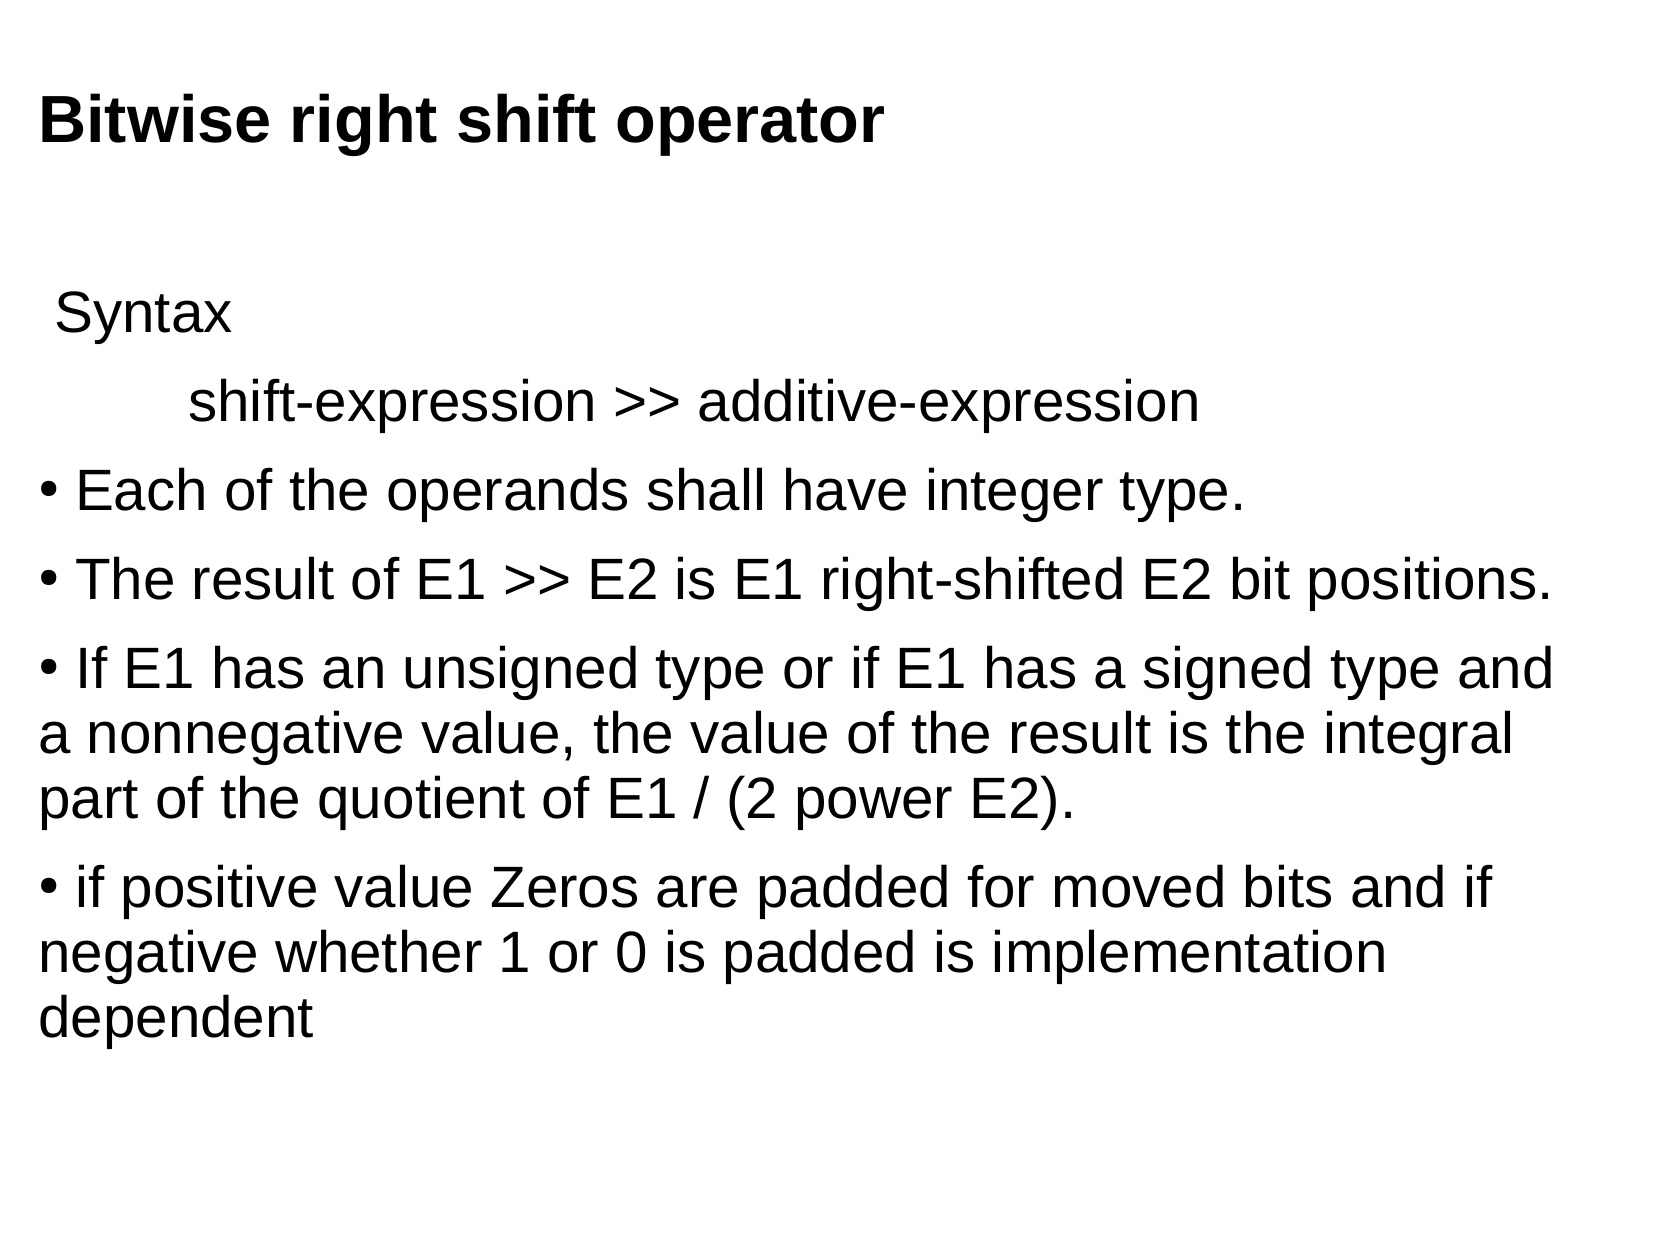

Bitwise right shift operator
 Syntax
		shift-expression >> additive-expression
 Each of the operands shall have integer type.
 The result of E1 >> E2 is E1 right-shifted E2 bit positions.
 If E1 has an unsigned type or if E1 has a signed type and a nonnegative value, the value of the result is the integral part of the quotient of E1 / (2 power E2).
 if positive value Zeros are padded for moved bits and if negative whether 1 or 0 is padded is implementation dependent